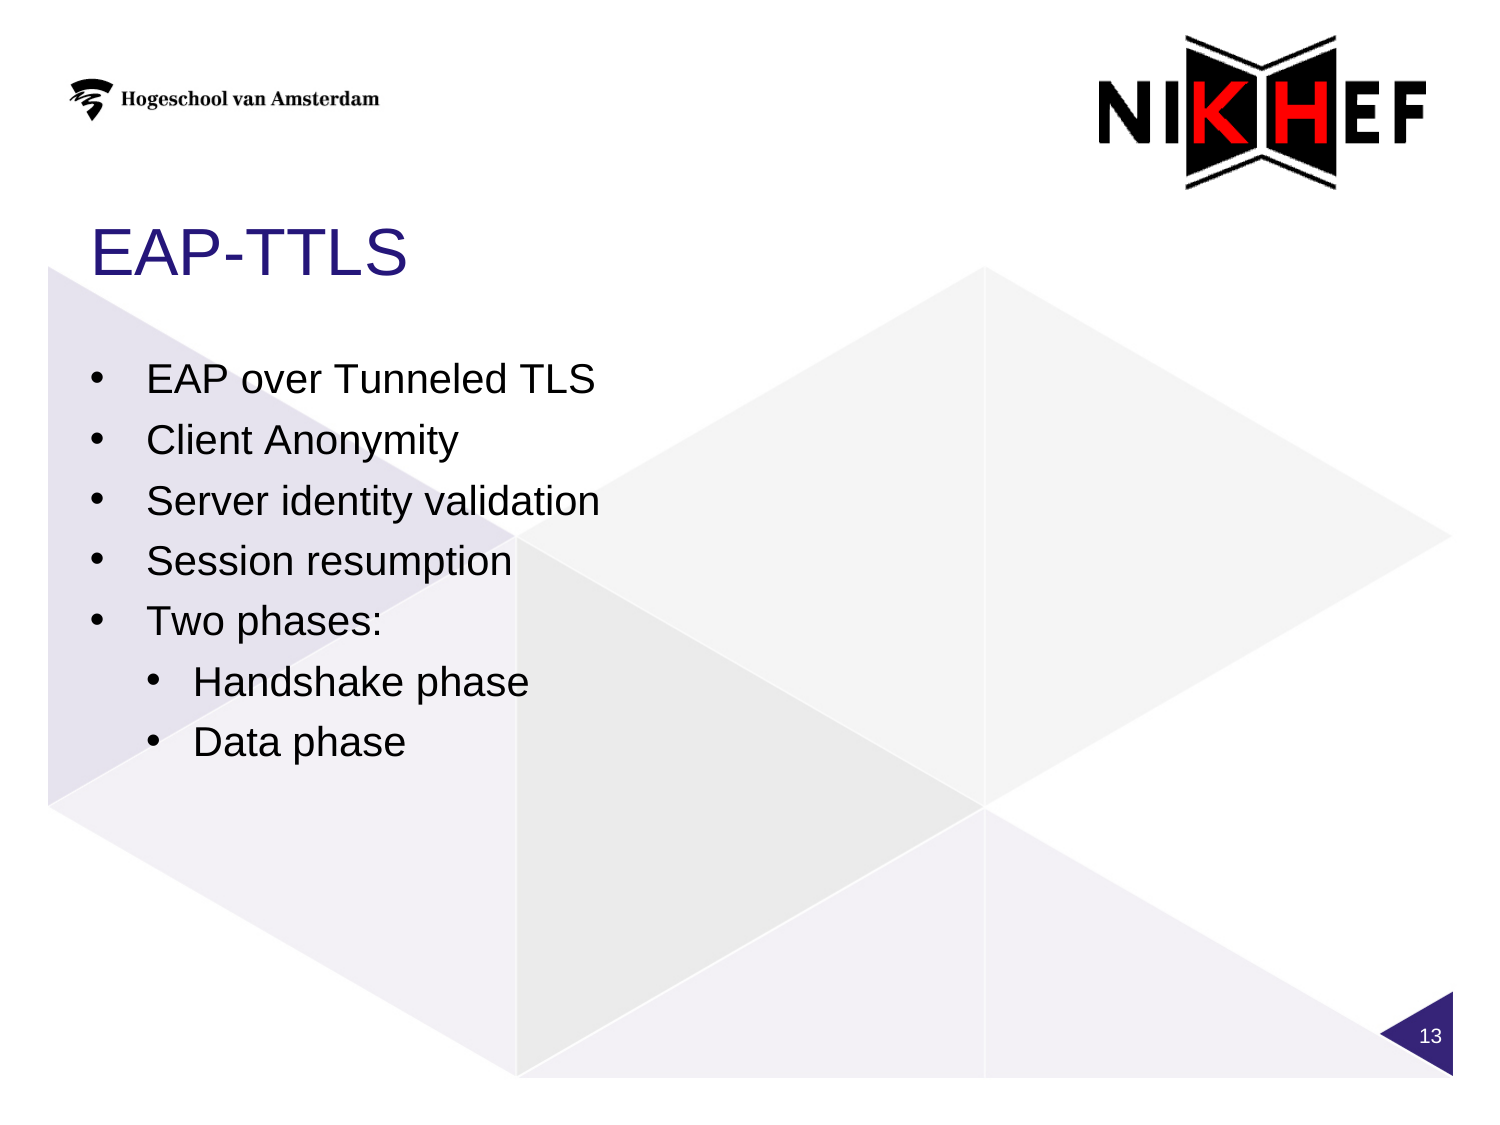

# EAP-TTLS
EAP over Tunneled TLS
Client Anonymity
Server identity validation
Session resumption
Two phases:
Handshake phase
Data phase